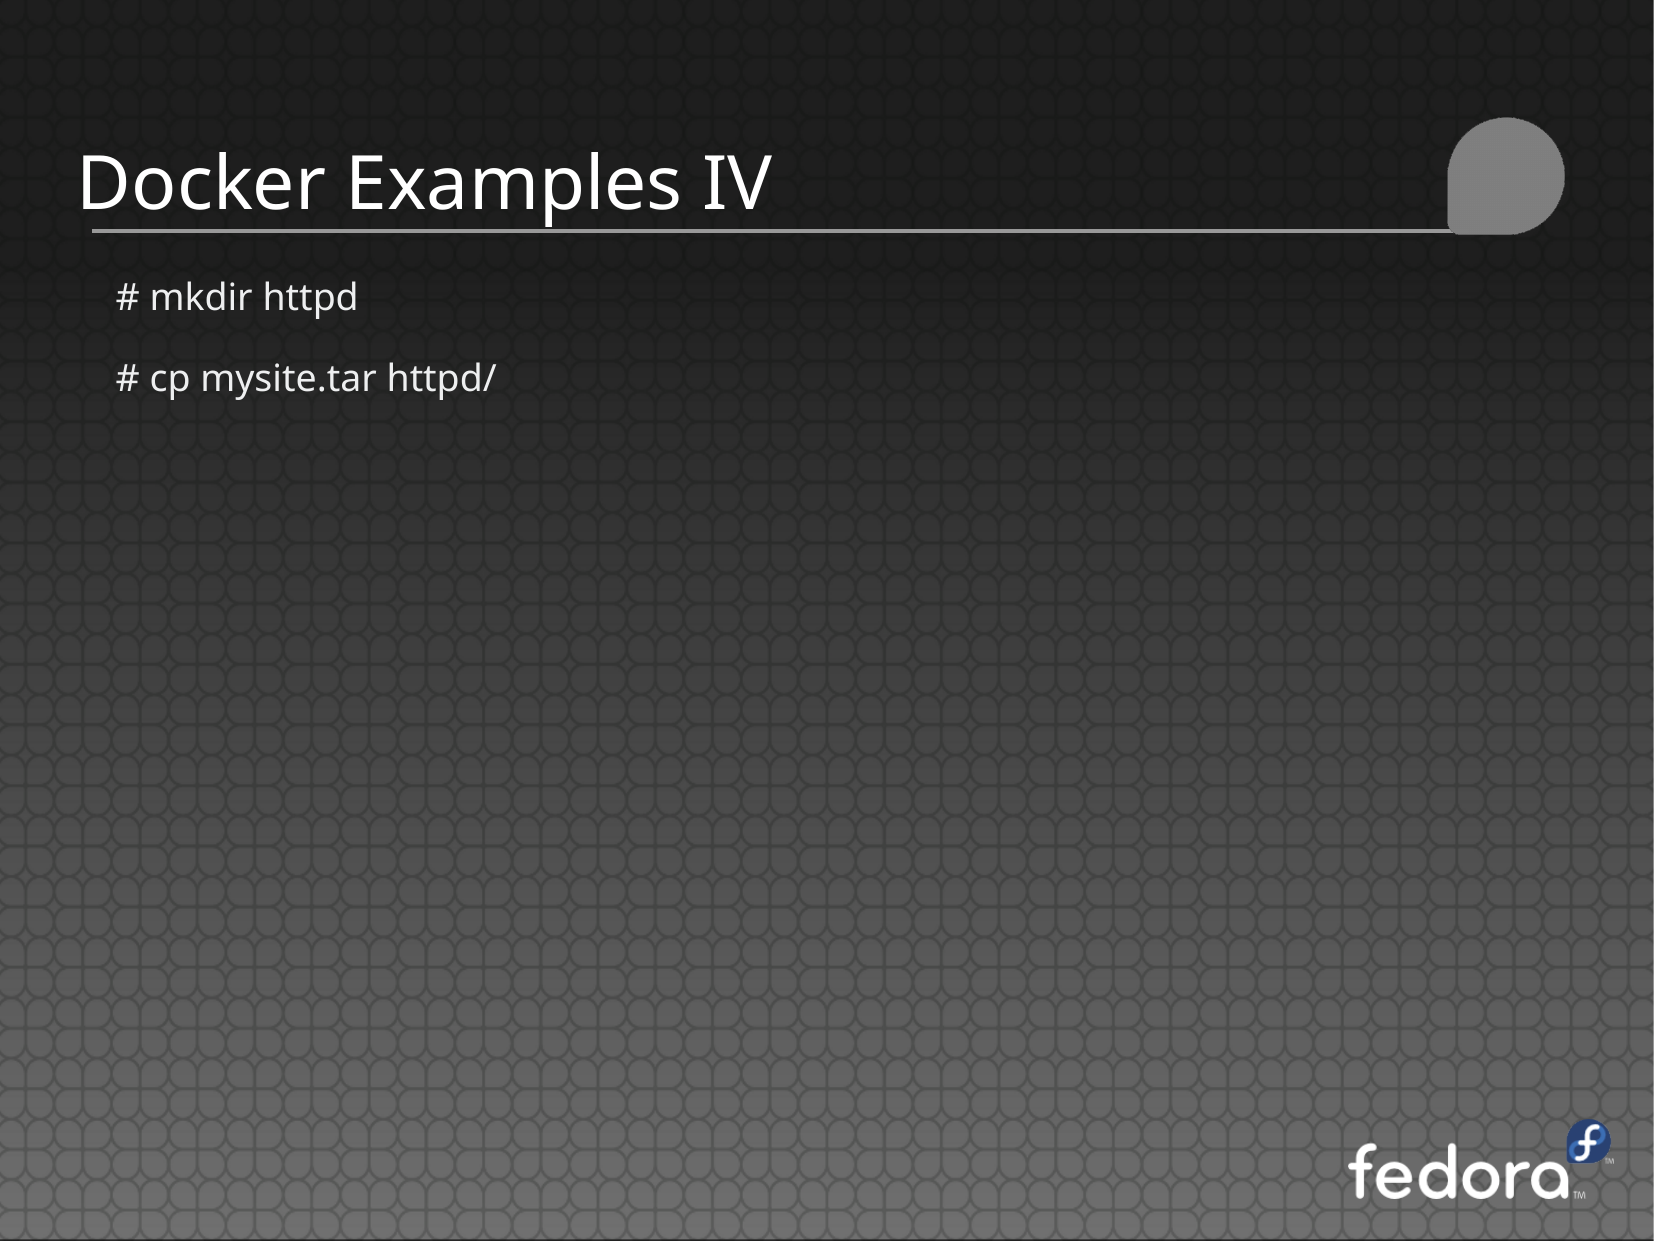

# mkdir httpd
# cp mysite.tar httpd/
# Docker Examples IV